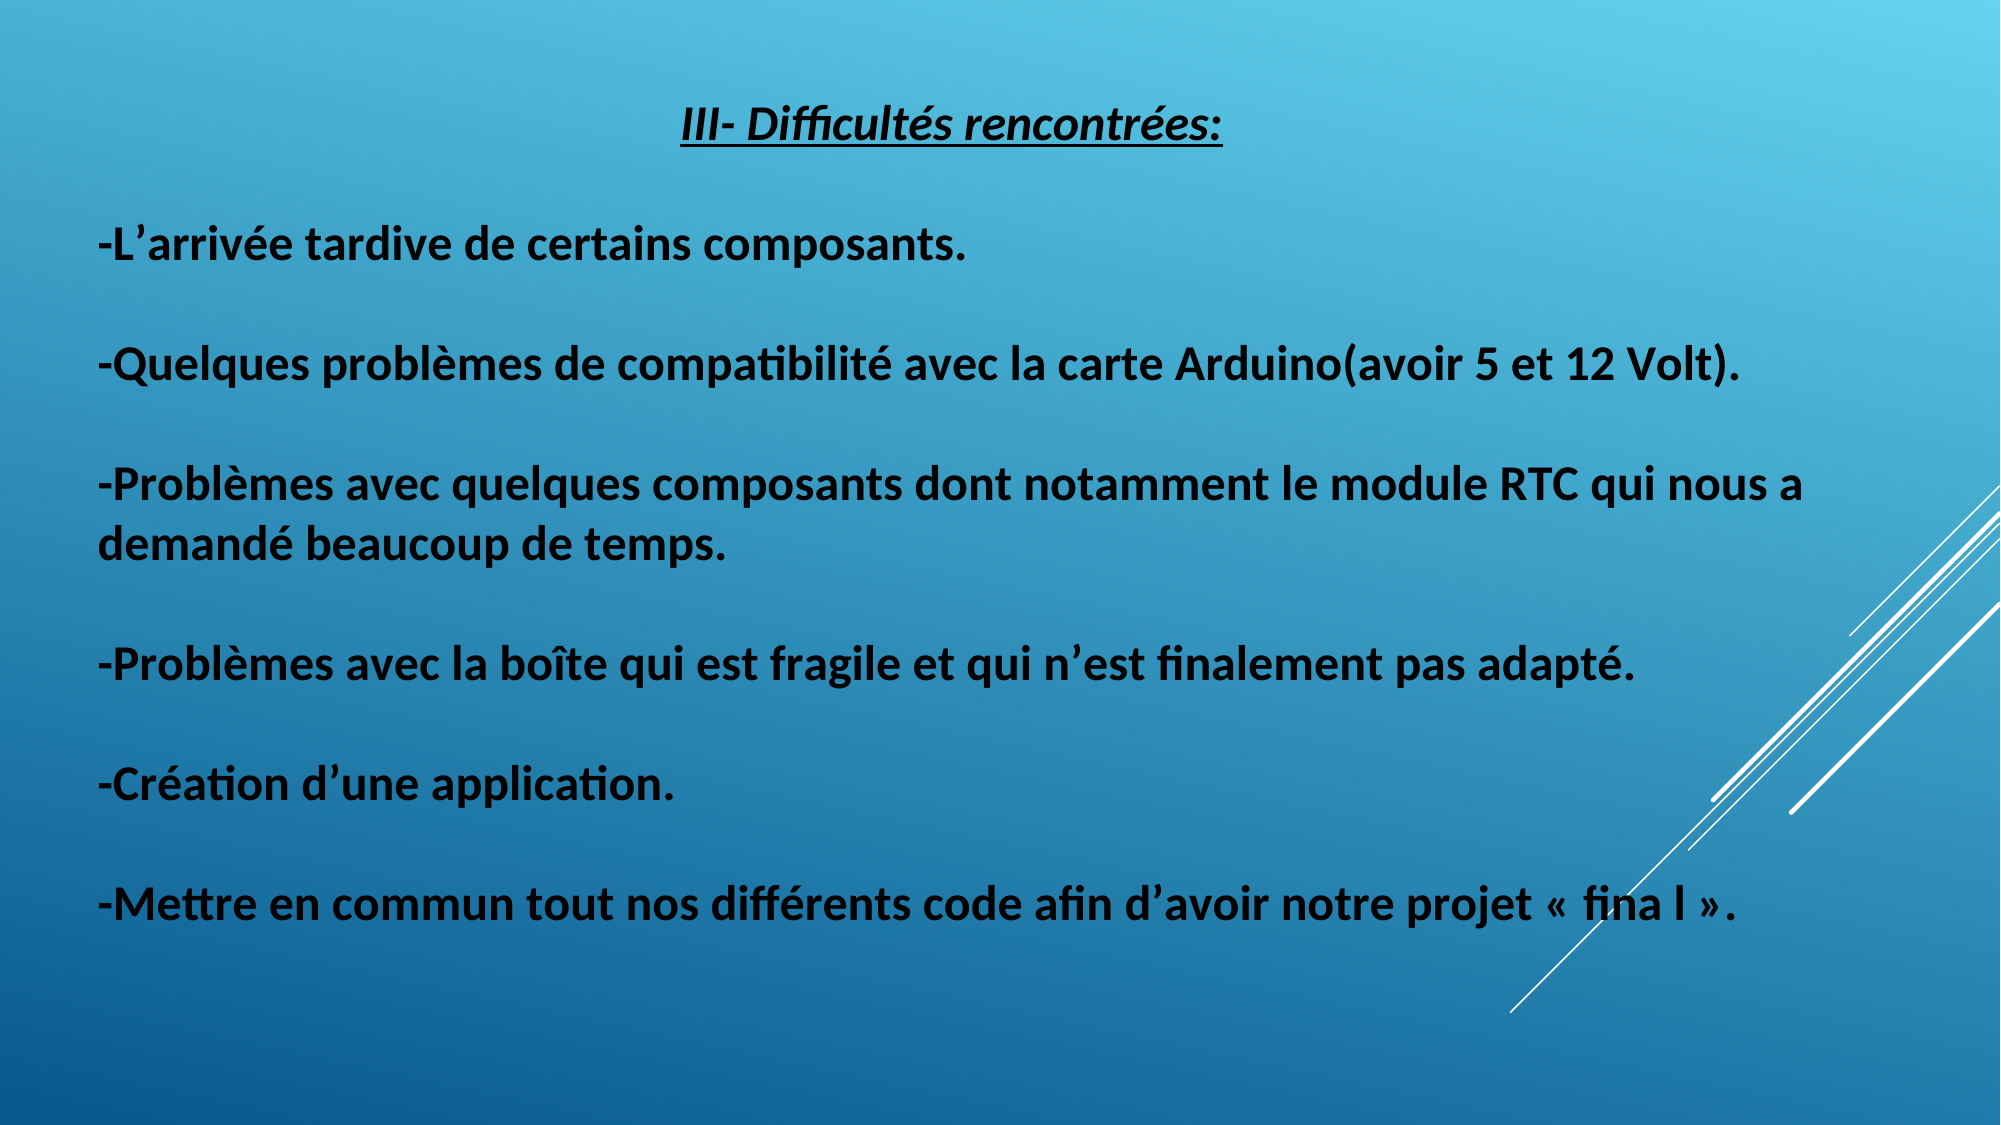

III- Difficultés rencontrées:
-L’arrivée tardive de certains composants.
-Quelques problèmes de compatibilité avec la carte Arduino(avoir 5 et 12 Volt).
-Problèmes avec quelques composants dont notamment le module RTC qui nous a demandé beaucoup de temps.
-Problèmes avec la boîte qui est fragile et qui n’est finalement pas adapté.
-Création d’une application.
-Mettre en commun tout nos différents code afin d’avoir notre projet « fina l ».